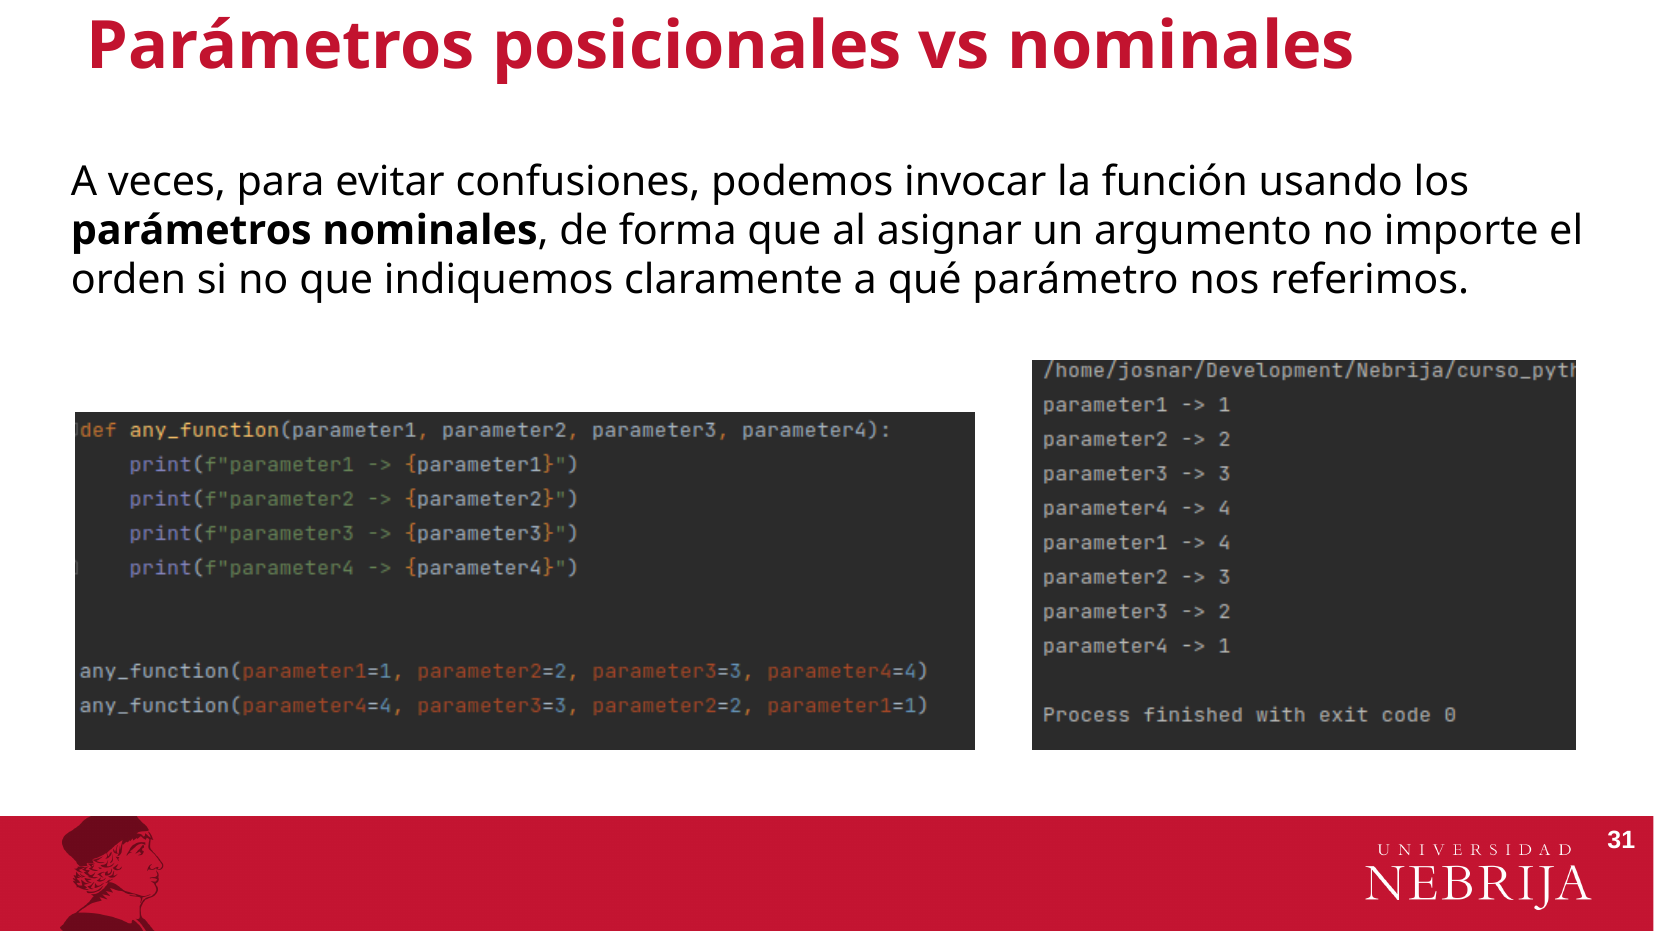

Parámetros posicionales vs nominales
# A veces, para evitar confusiones, podemos invocar la función usando los parámetros nominales, de forma que al asignar un argumento no importe el orden si no que indiquemos claramente a qué parámetro nos referimos.